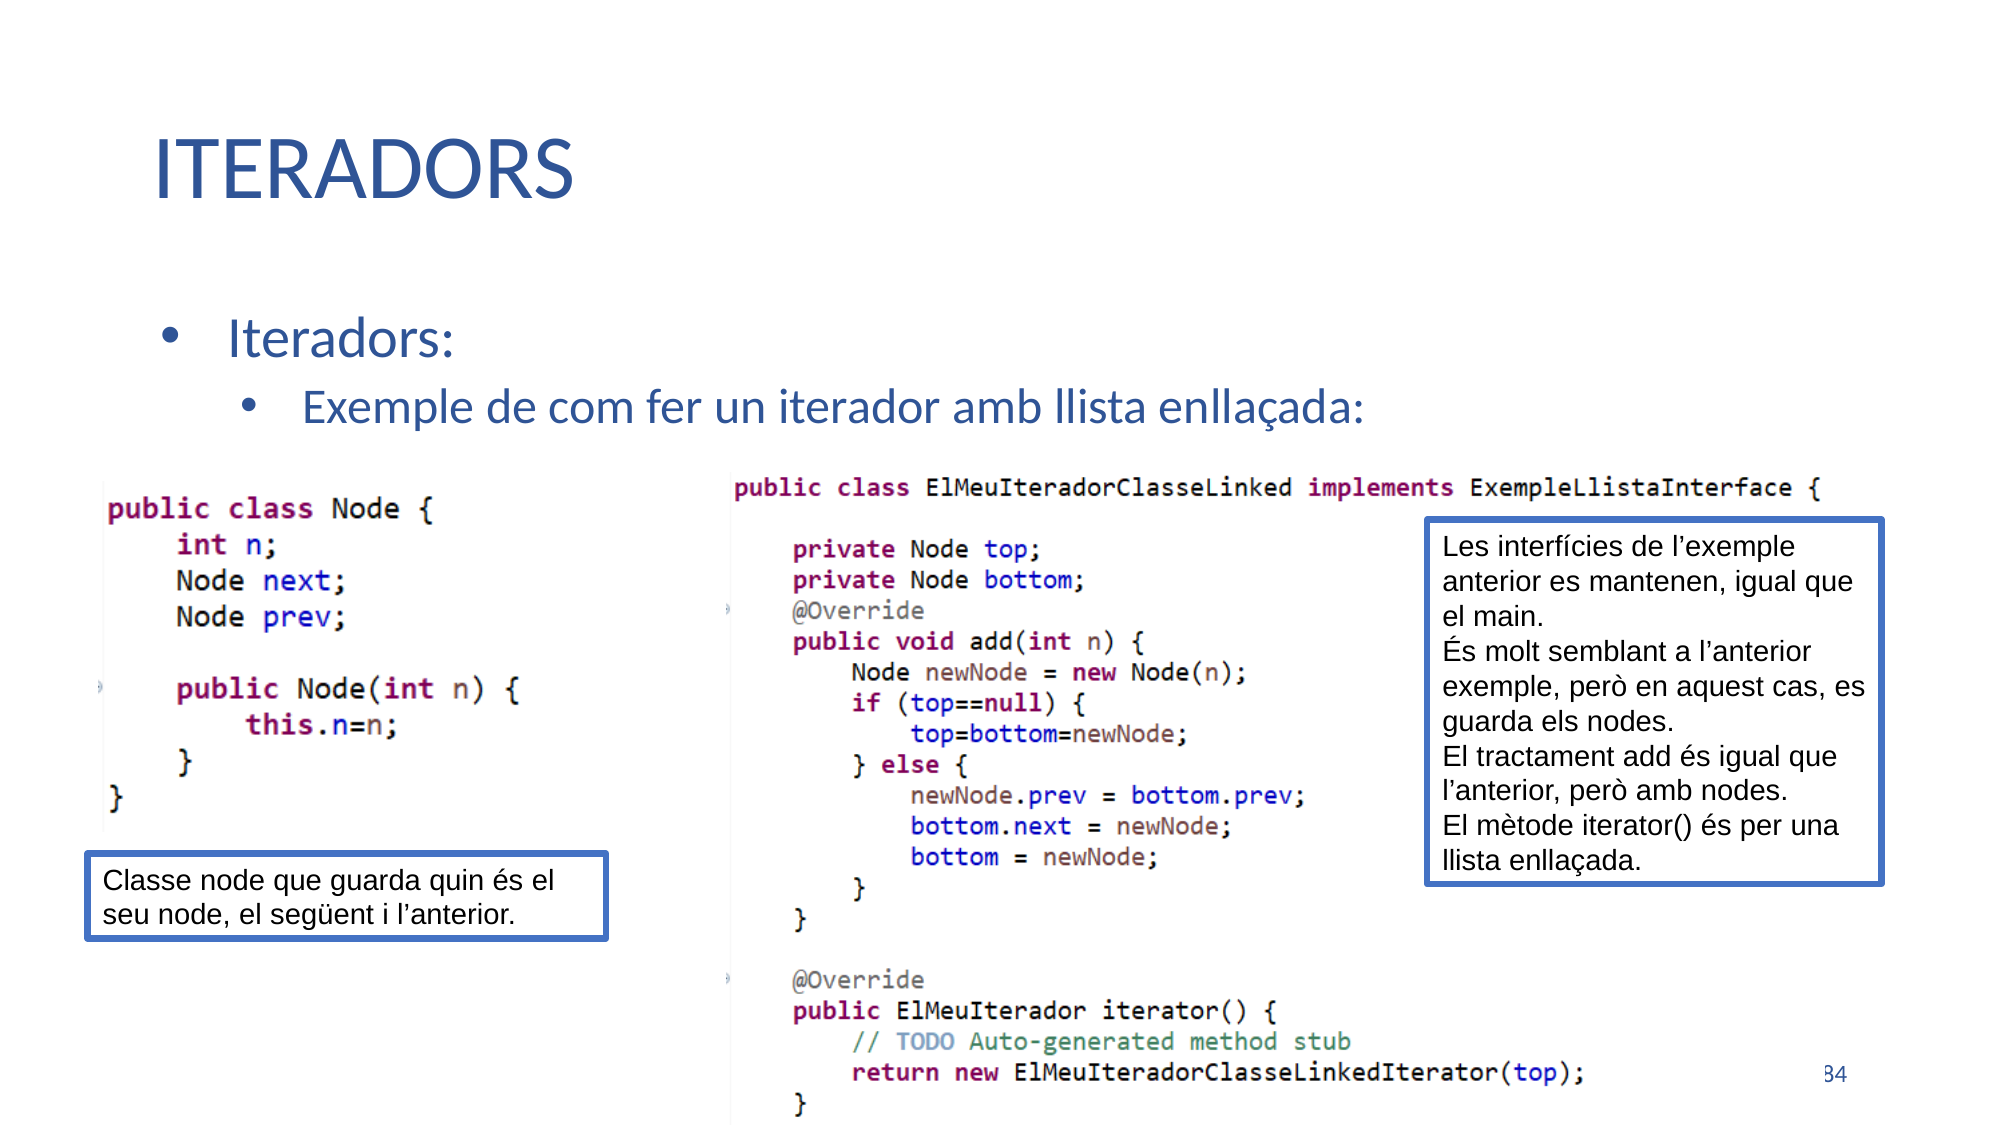

# ITERADORS
Iteradors:
Exemple de com fer un iterador amb llista enllaçada:
Les interfícies de l’exemple anterior es mantenen, igual que el main.
És molt semblant a l’anterior exemple, però en aquest cas, es guarda els nodes.
El tractament add és igual que l’anterior, però amb nodes.
El mètode iterator() és per una llista enllaçada.
Classe node que guarda quin és el seu node, el següent i l’anterior.